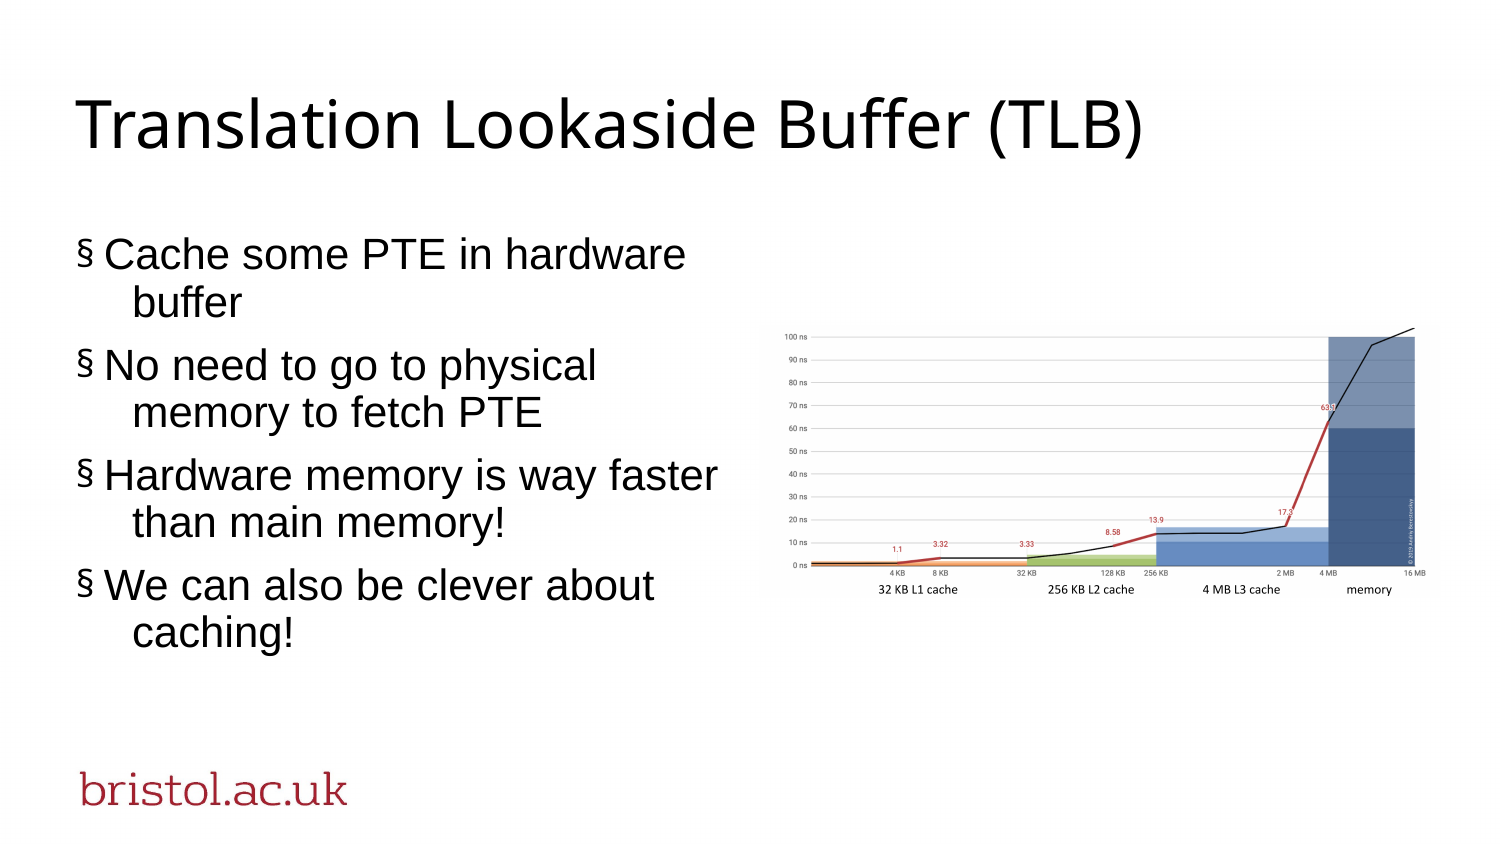

# Translation Lookaside Buffer (TLB)
Cache some PTE in hardware buffer
No need to go to physical memory to fetch PTE
Hardware memory is way faster than main memory!
We can also be clever about caching!